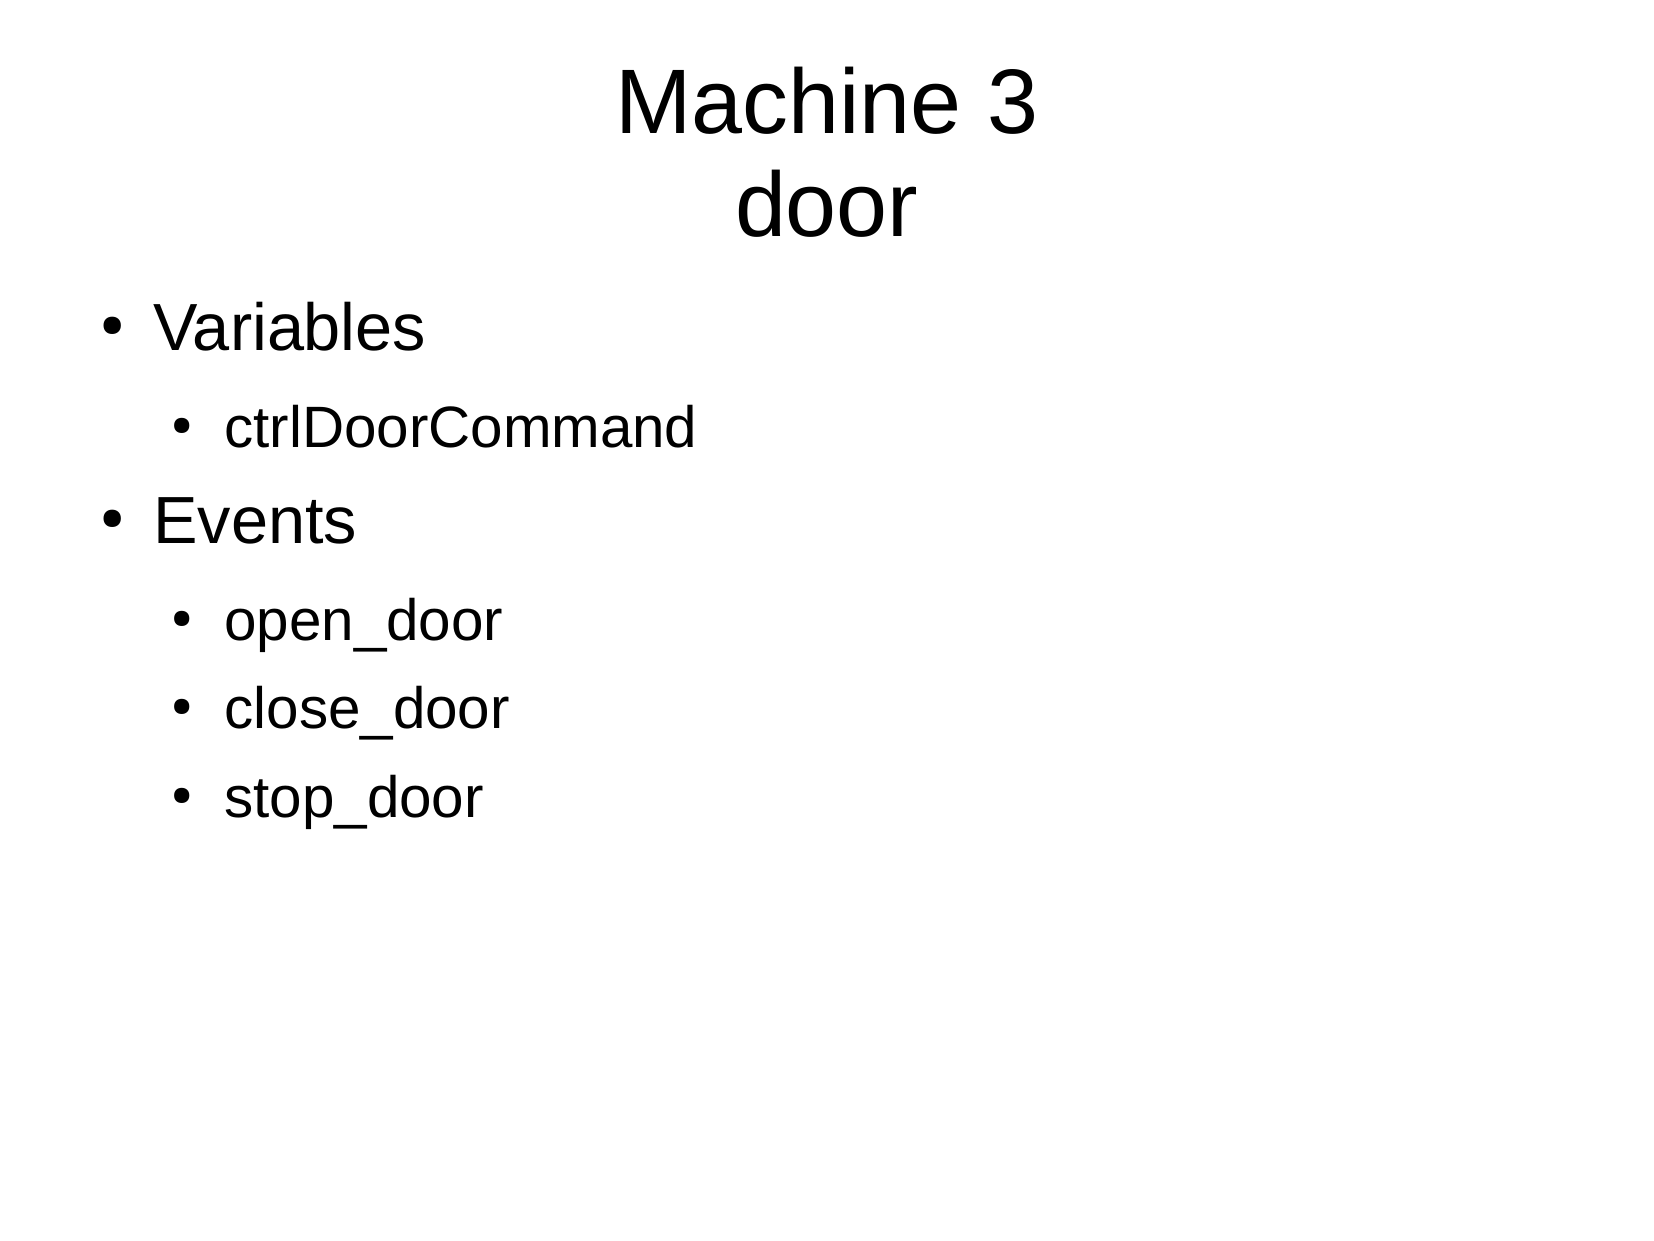

# Machine 3 door
Variables
ctrlDoorCommand
Events
open_door
close_door
stop_door